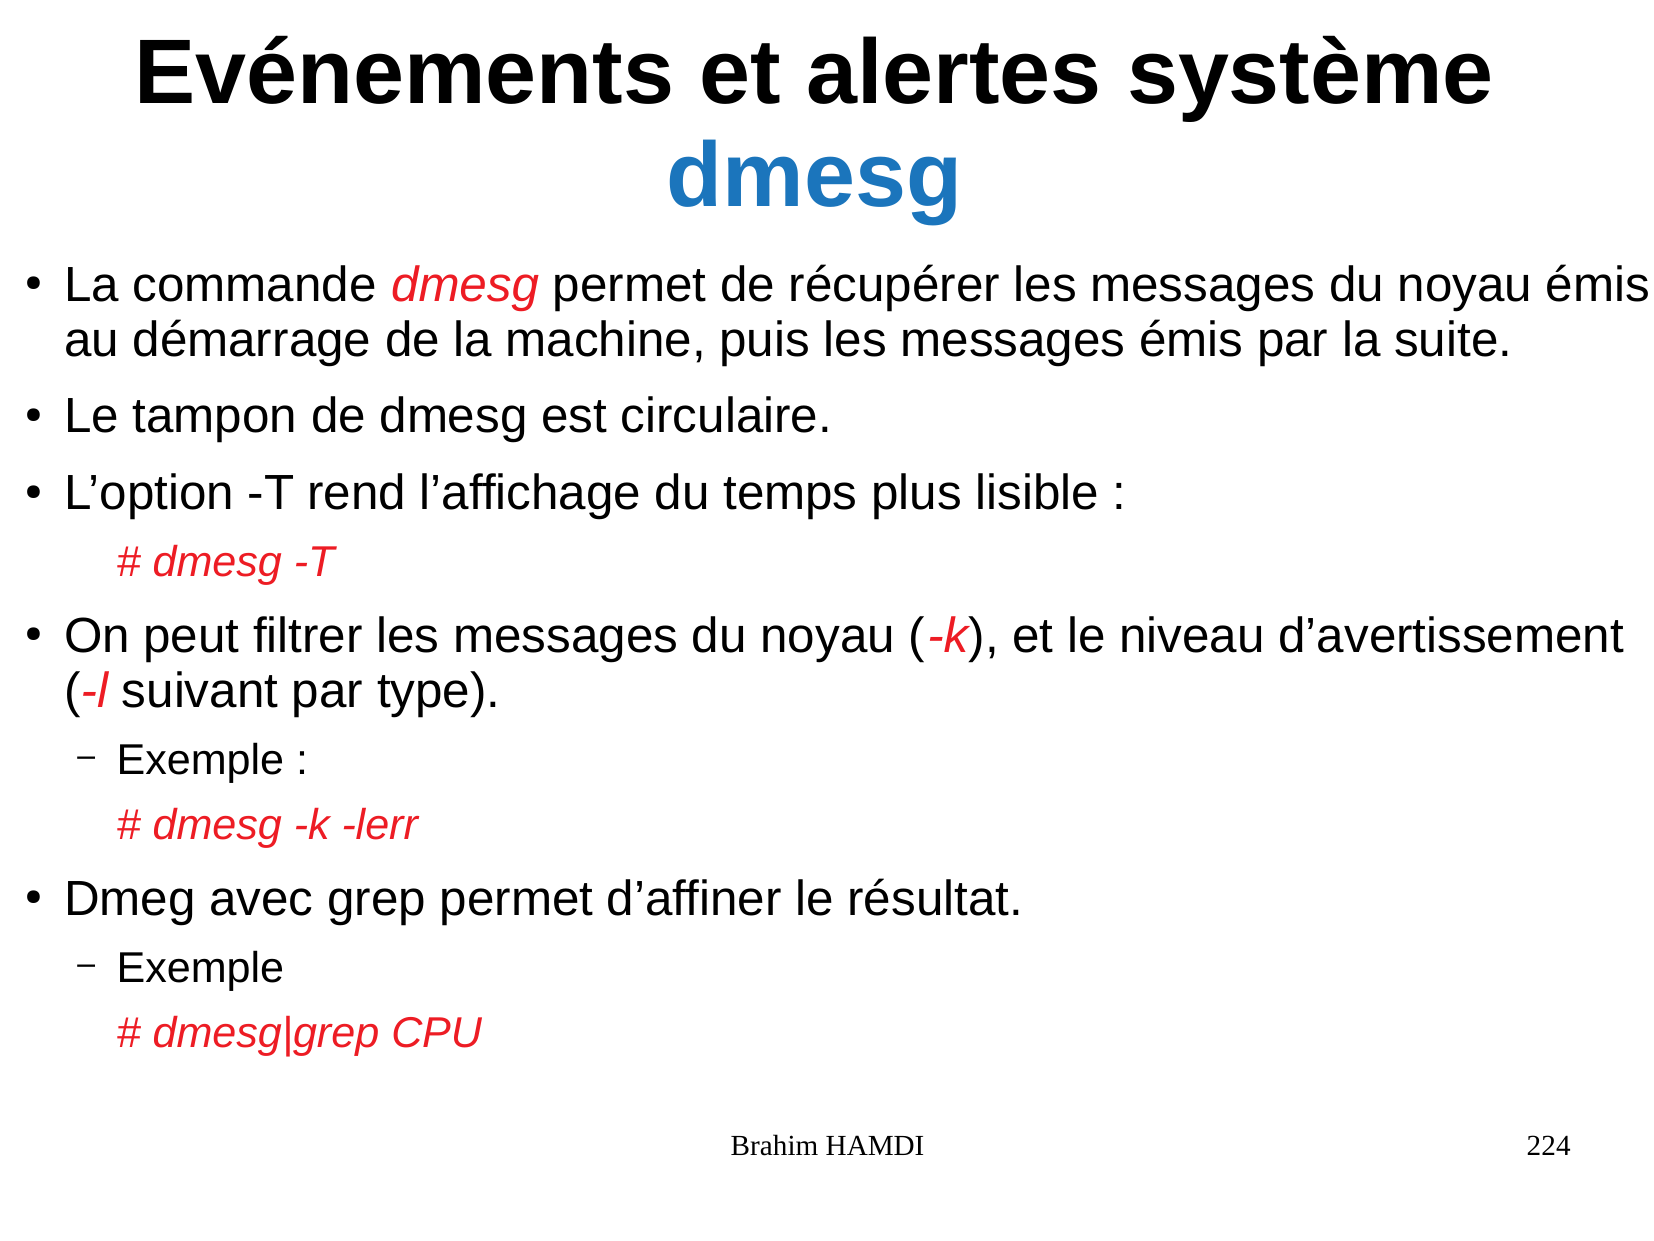

# Evénements et alertes système dmesg
La commande dmesg permet de récupérer les messages du noyau émis au démarrage de la machine, puis les messages émis par la suite.
Le tampon de dmesg est circulaire.
L’option -T rend l’affichage du temps plus lisible :
# dmesg -T
On peut filtrer les messages du noyau (-k), et le niveau d’avertissement (-l suivant par type).
Exemple :
# dmesg -k -lerr
Dmeg avec grep permet d’affiner le résultat.
Exemple
# dmesg|grep CPU
Brahim HAMDI
224